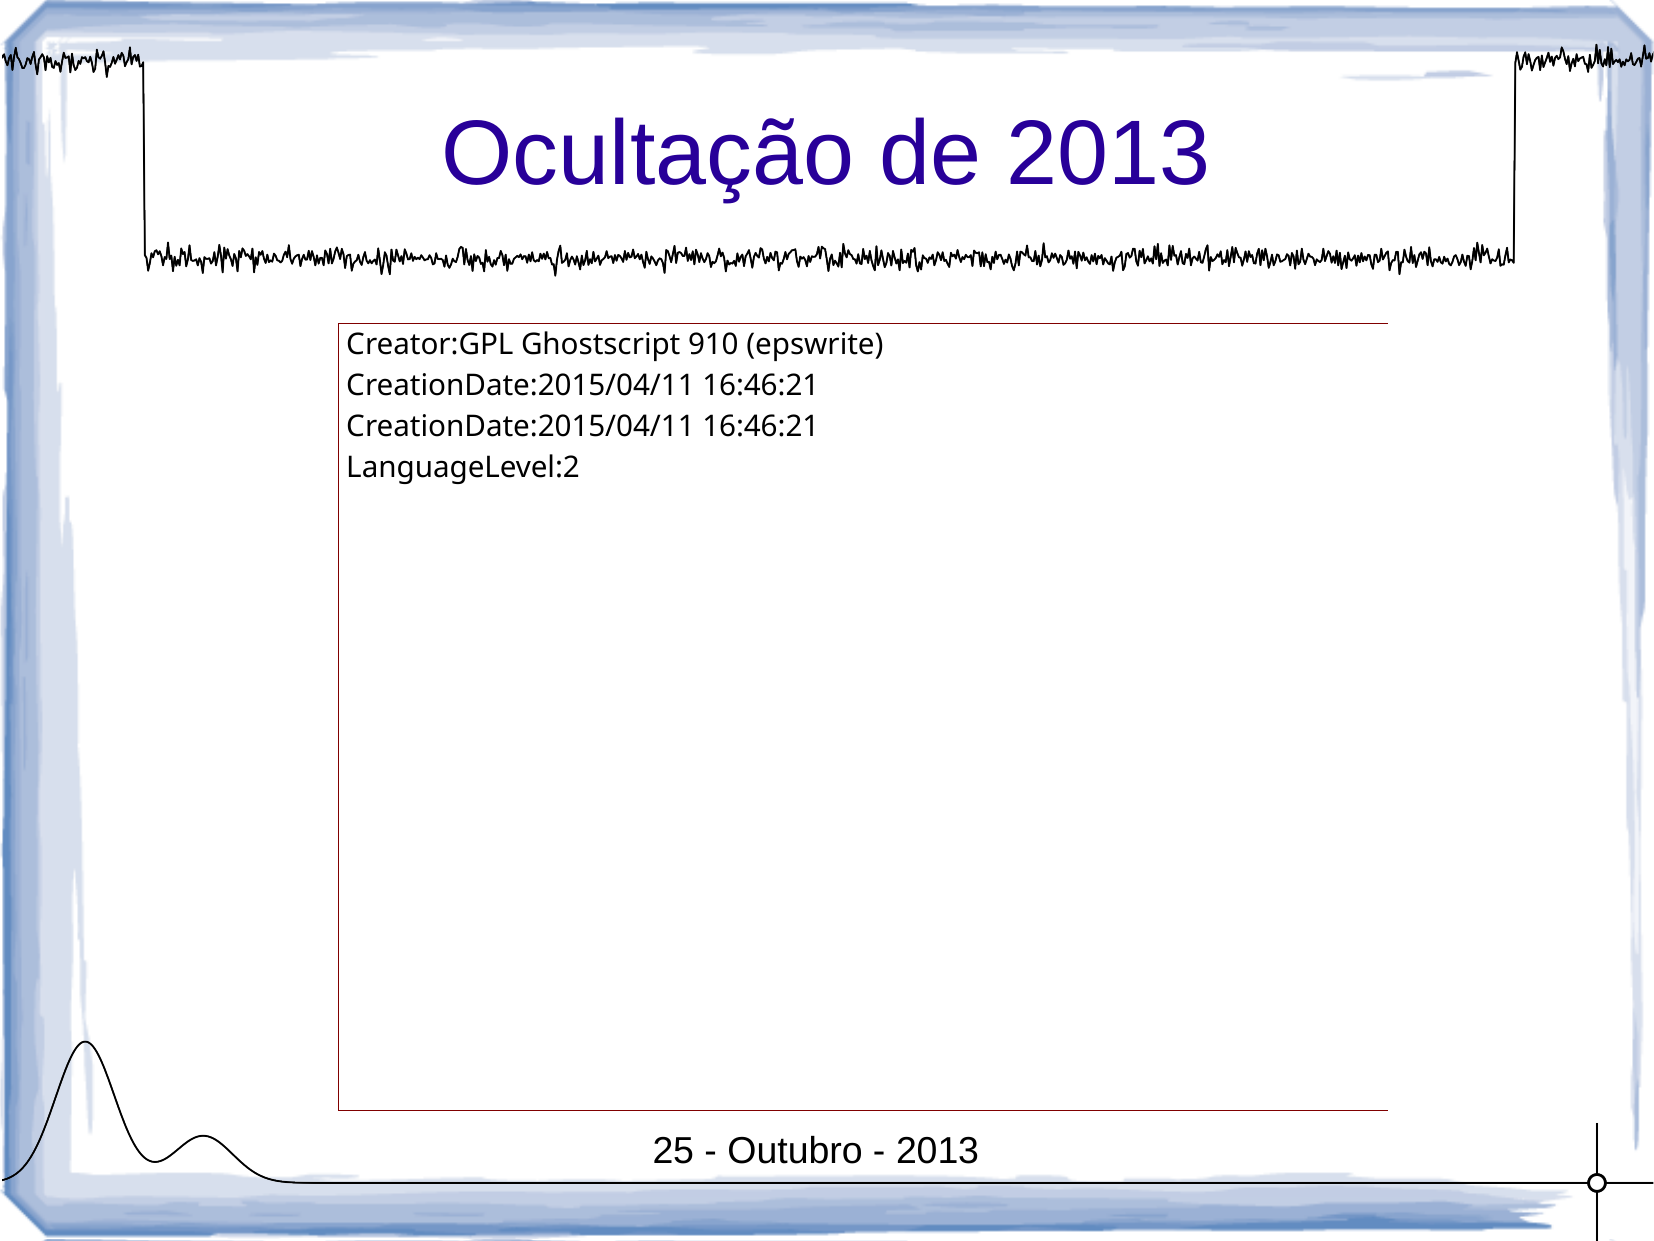

# Ocultação de 2013
25 - Outubro - 2013